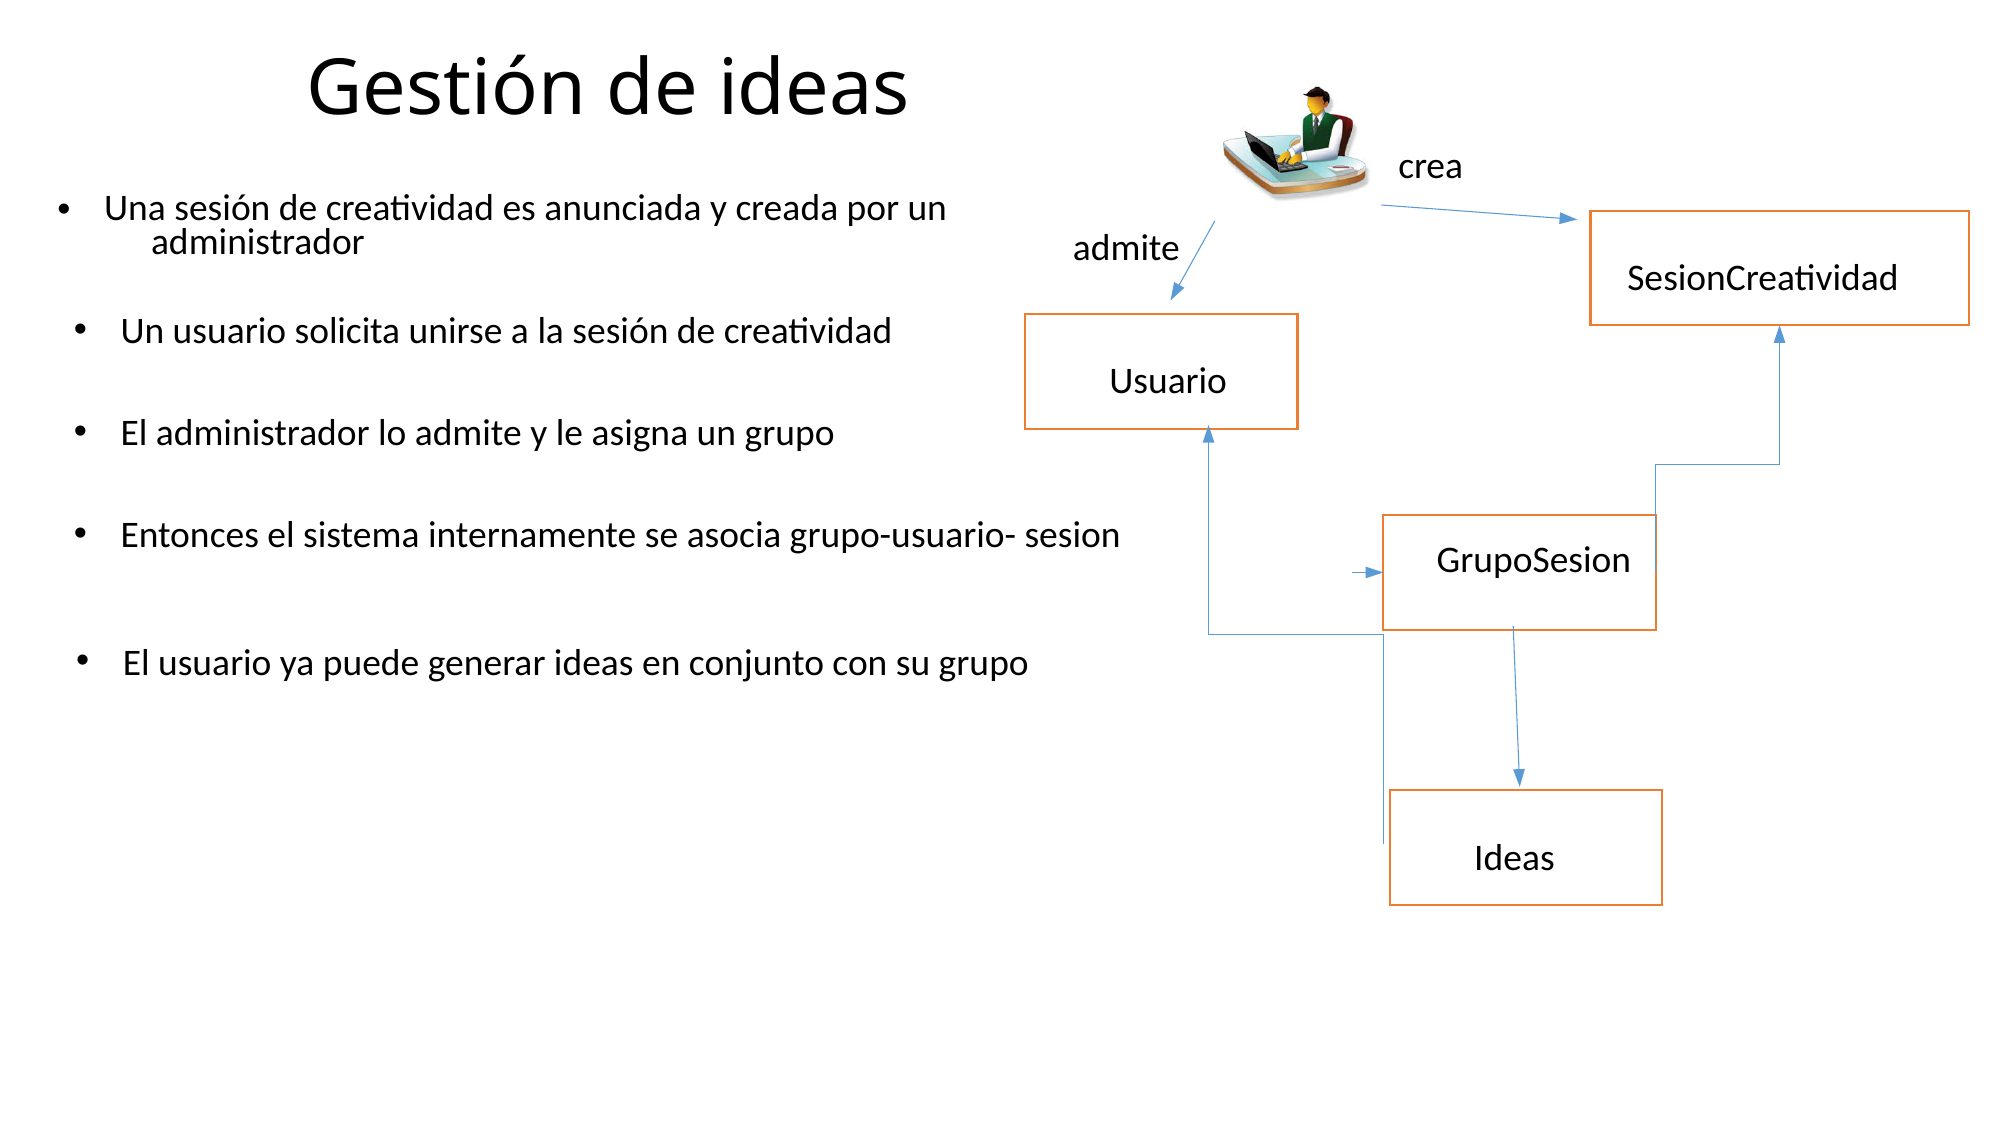

# Gestión de ideas
crea
Una sesión de creatividad es anunciada y creada por un administrador
SesionCreatividad
admite
Un usuario solicita unirse a la sesión de creatividad
Usuario
El administrador lo admite y le asigna un grupo
GrupoSesion
Entonces el sistema internamente se asocia grupo-usuario- sesion
El usuario ya puede generar ideas en conjunto con su grupo
Ideas